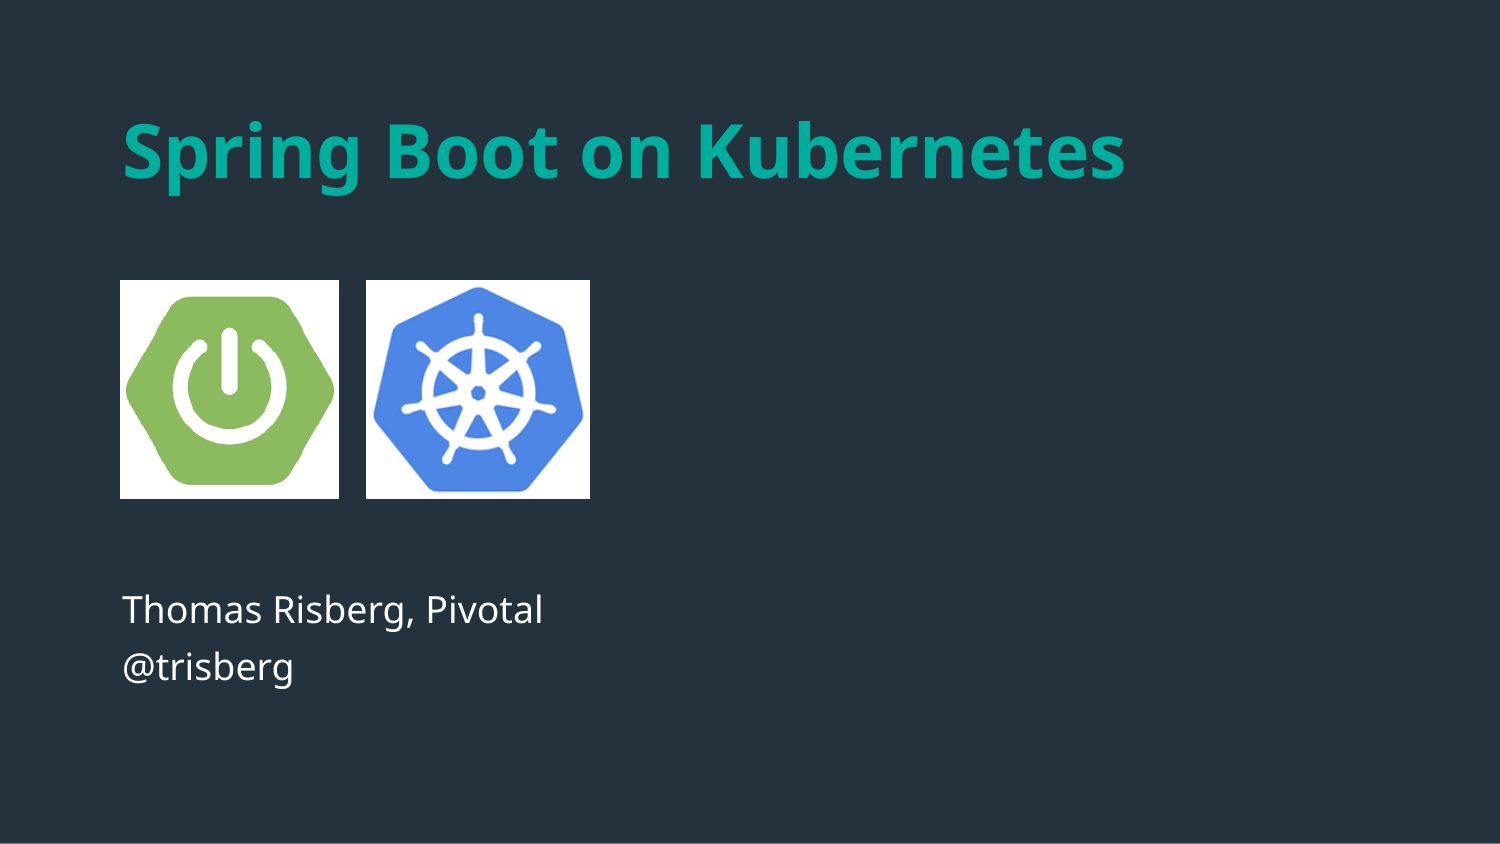

Spring Boot on Kubernetes
Thomas Risberg, Pivotal
@trisberg